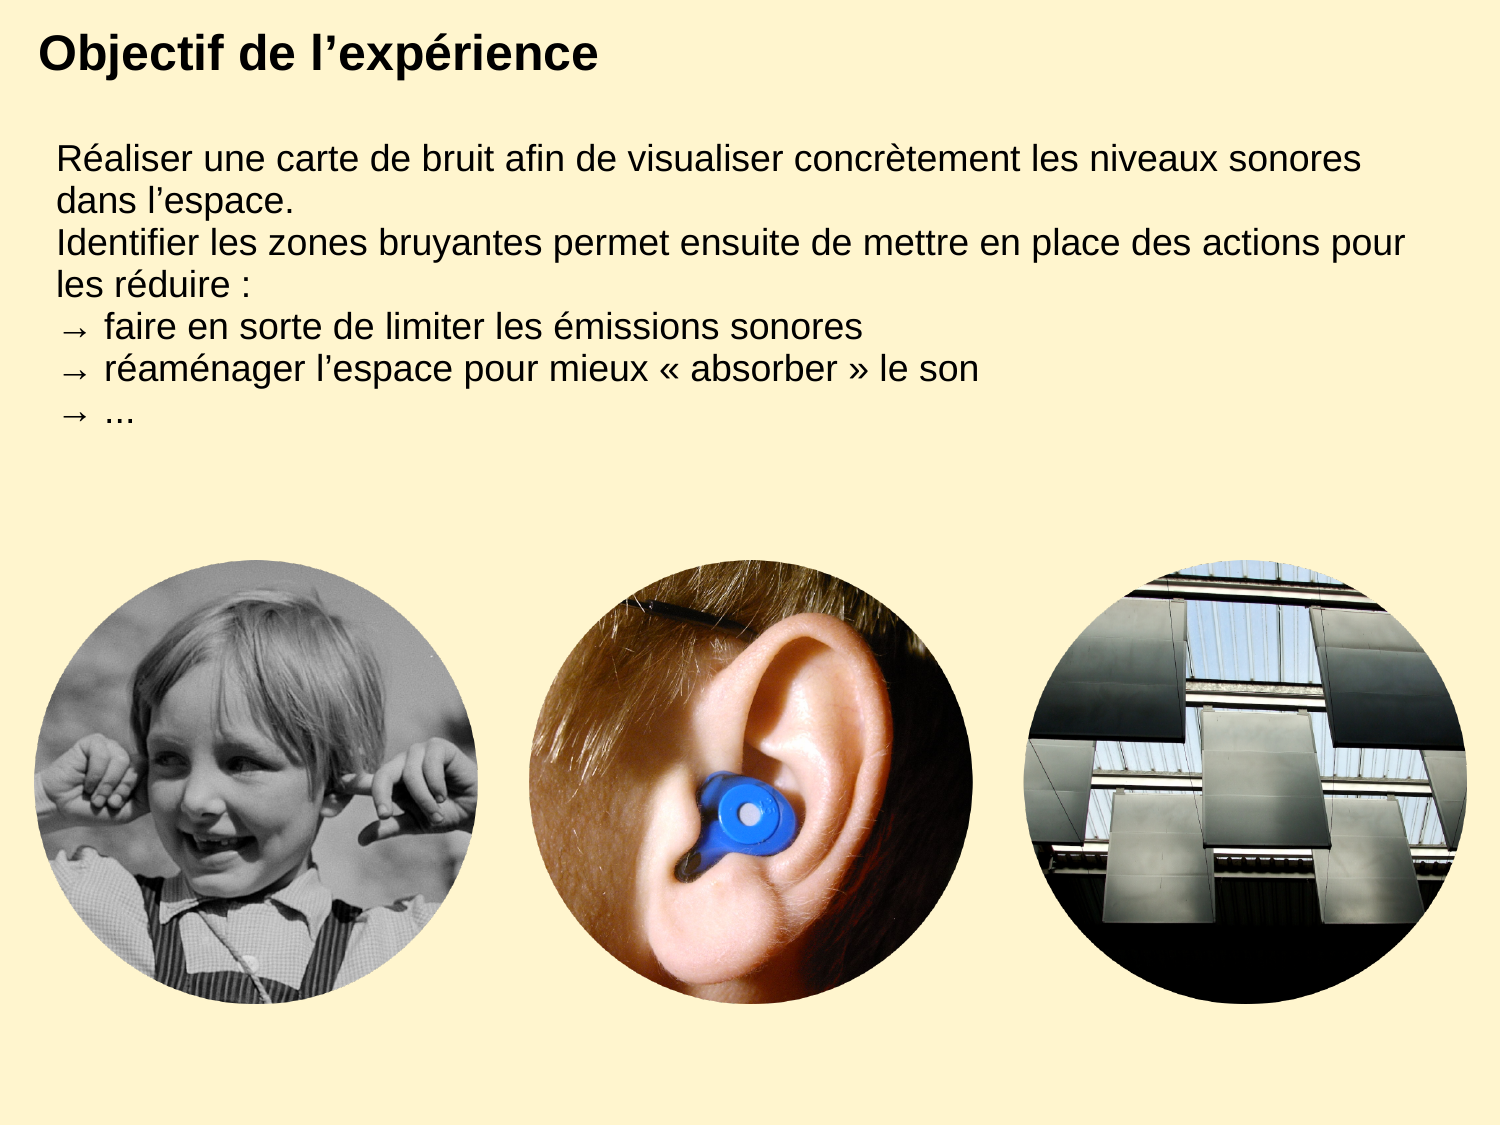

Objectif de l’expérience
Réaliser une carte de bruit afin de visualiser concrètement les niveaux sonores dans l’espace.
Identifier les zones bruyantes permet ensuite de mettre en place des actions pour les réduire :
→ faire en sorte de limiter les émissions sonores
→ réaménager l’espace pour mieux « absorber » le son
→ ...